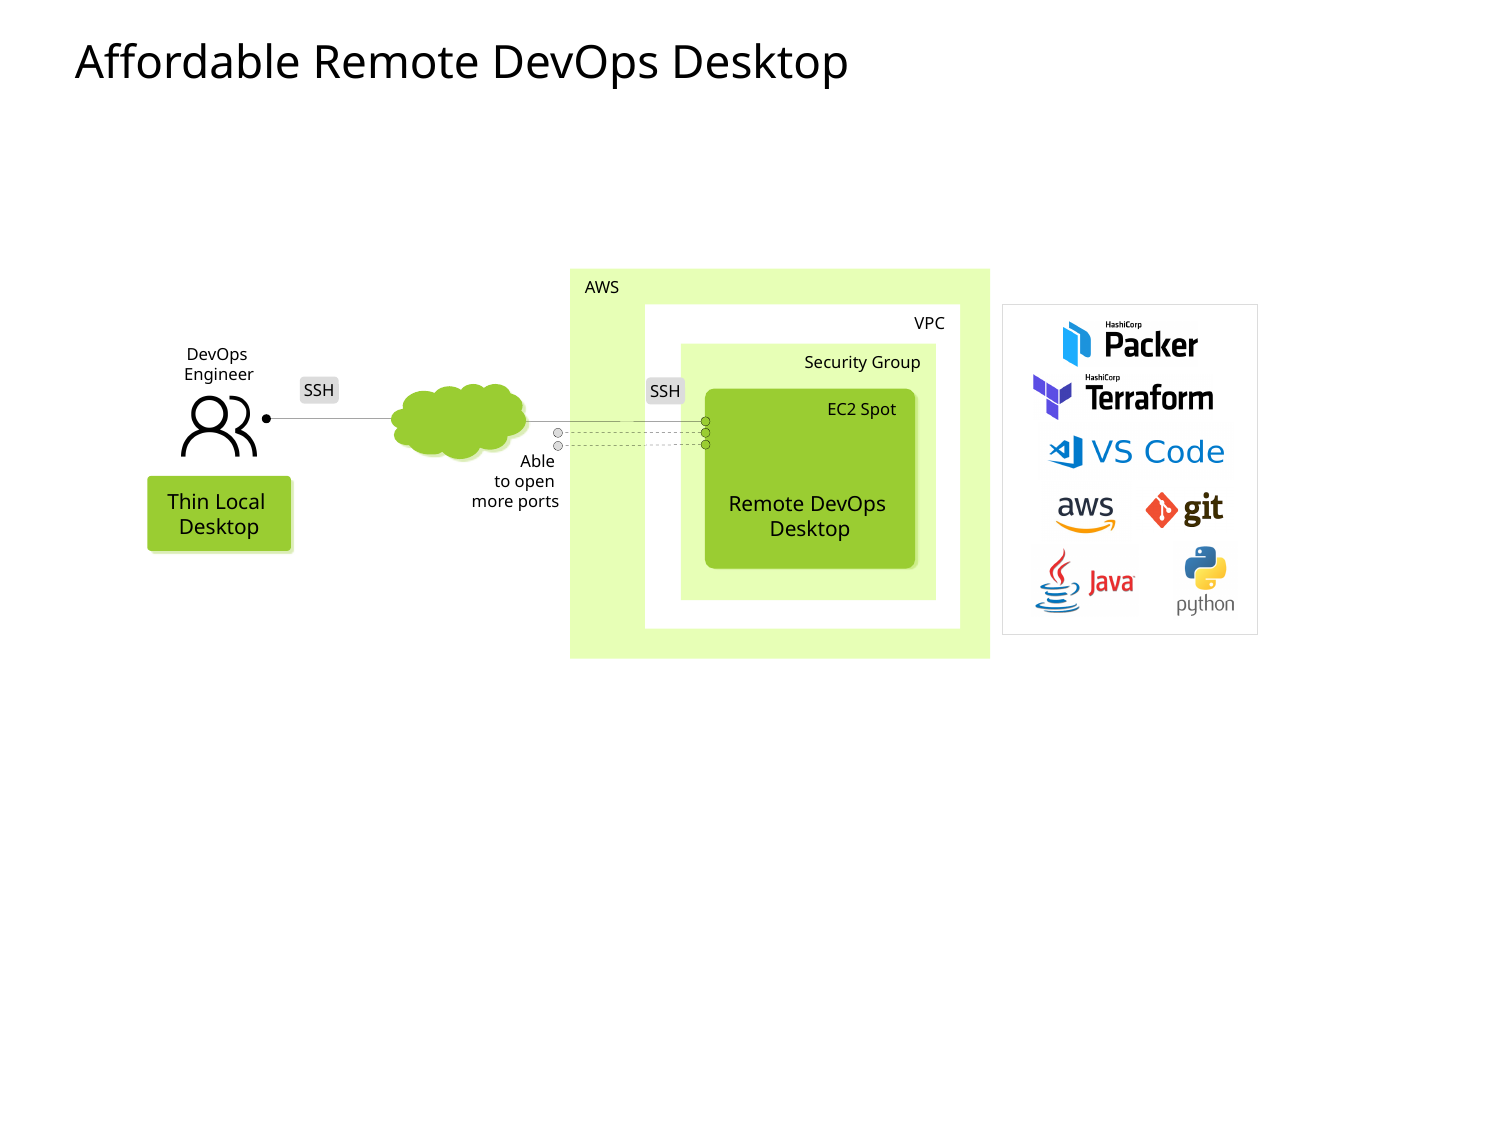

Affordable Remote DevOps Desktop
AWS
VPC
Security Group
DevOps
Engineer
SSH
SSH
Remote DevOps
Desktop
EC2 Spot
Able
to open
more ports
Thin Local
Desktop